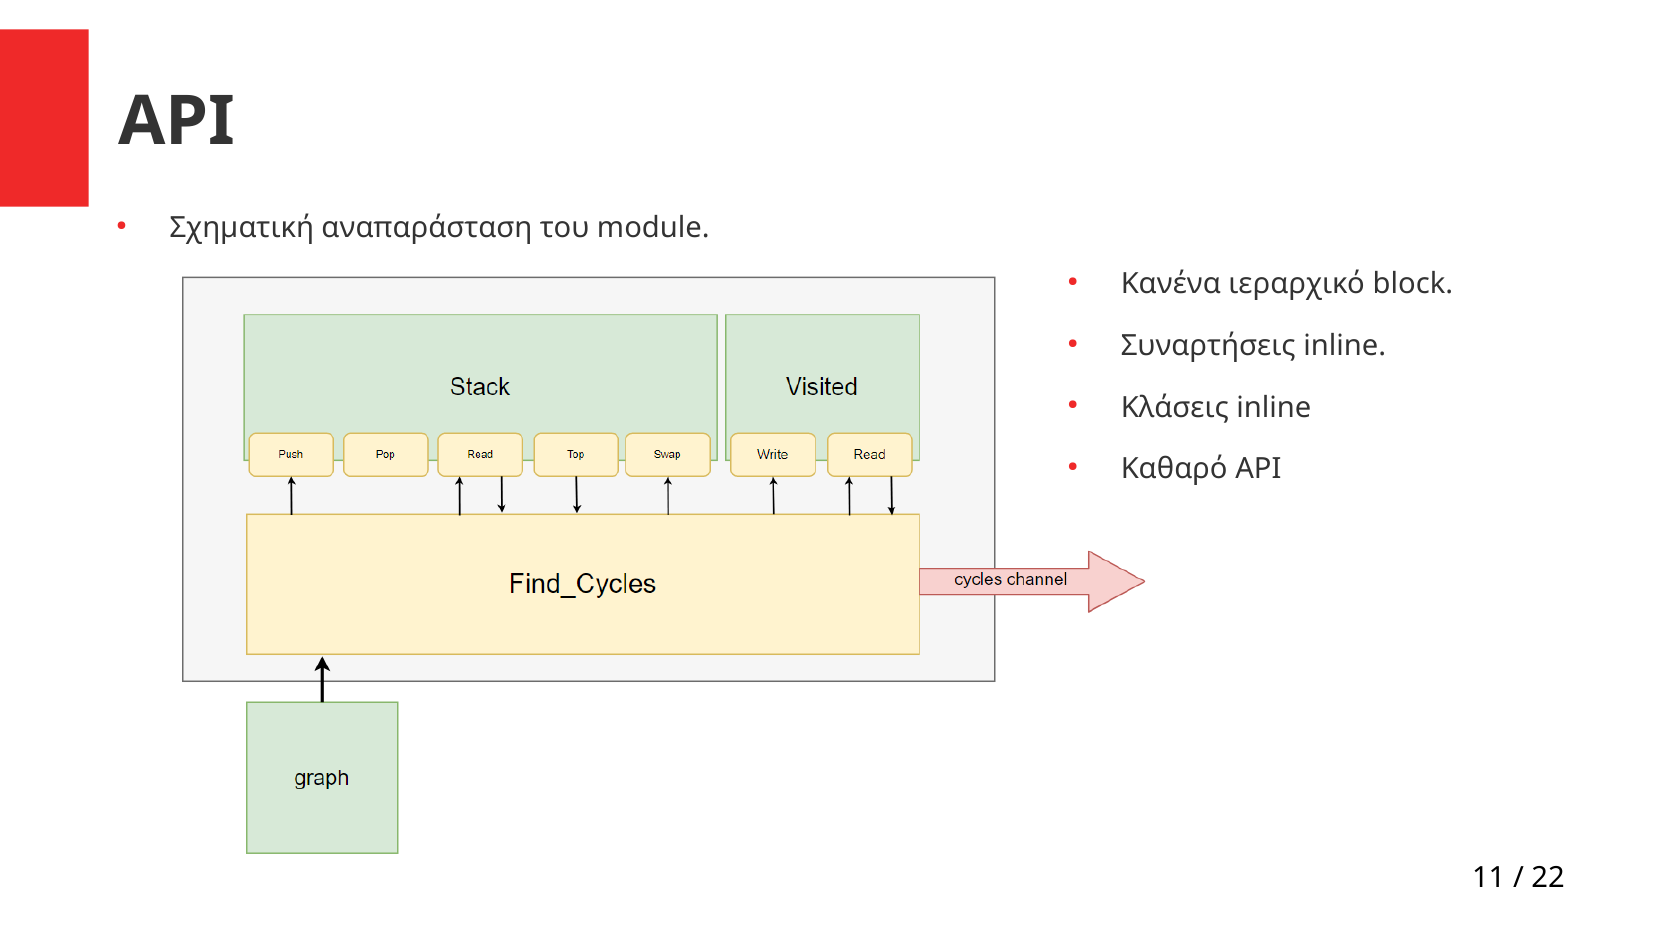

# API
Σχηματική αναπαράσταση του module.
Κανένα ιεραρχικό block.
Συναρτήσεις inline.
Κλάσεις inline
Καθαρό API
11